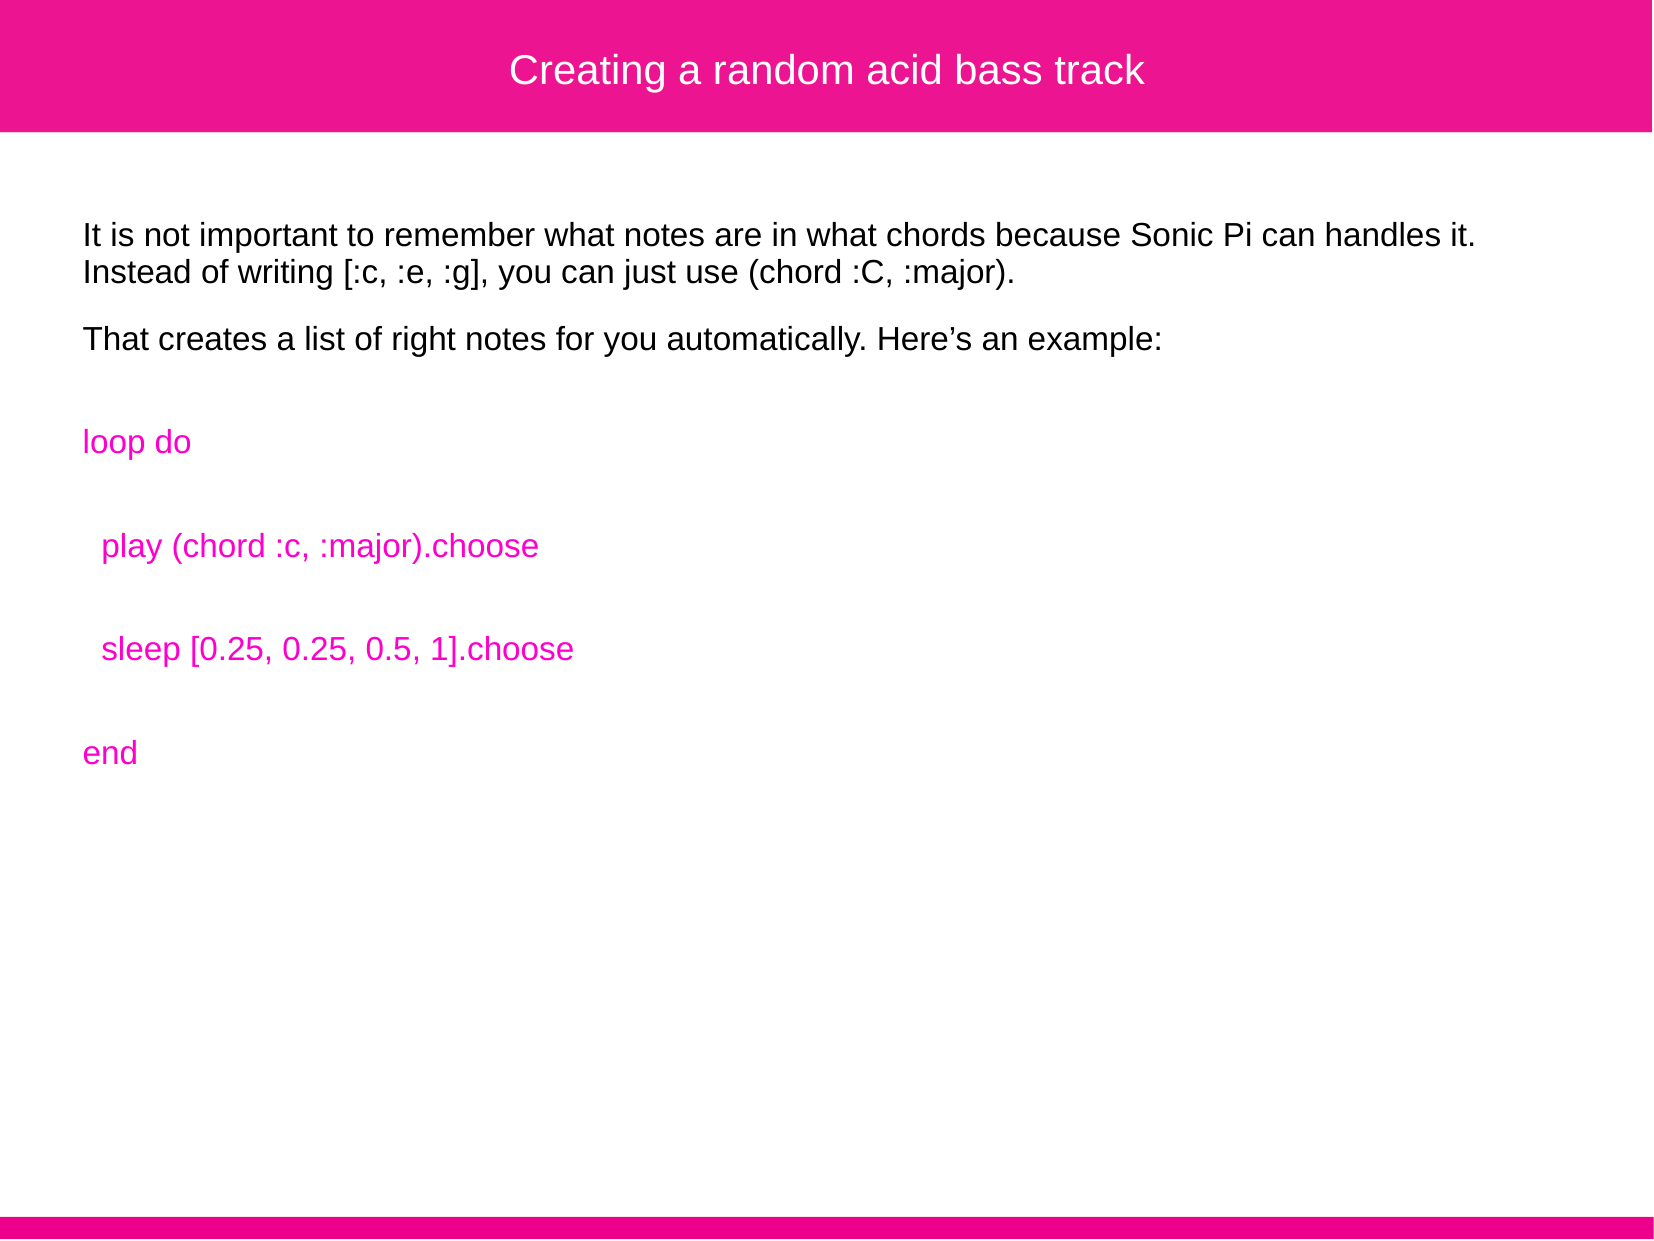

Creating a random acid bass track
# It is not important to remember what notes are in what chords because Sonic Pi can handles it. Instead of writing [:c, :e, :g], you can just use (chord :C, :major).
That creates a list of right notes for you automatically. Here’s an example:
loop do
 play (chord :c, :major).choose
 sleep [0.25, 0.25, 0.5, 1].choose
end